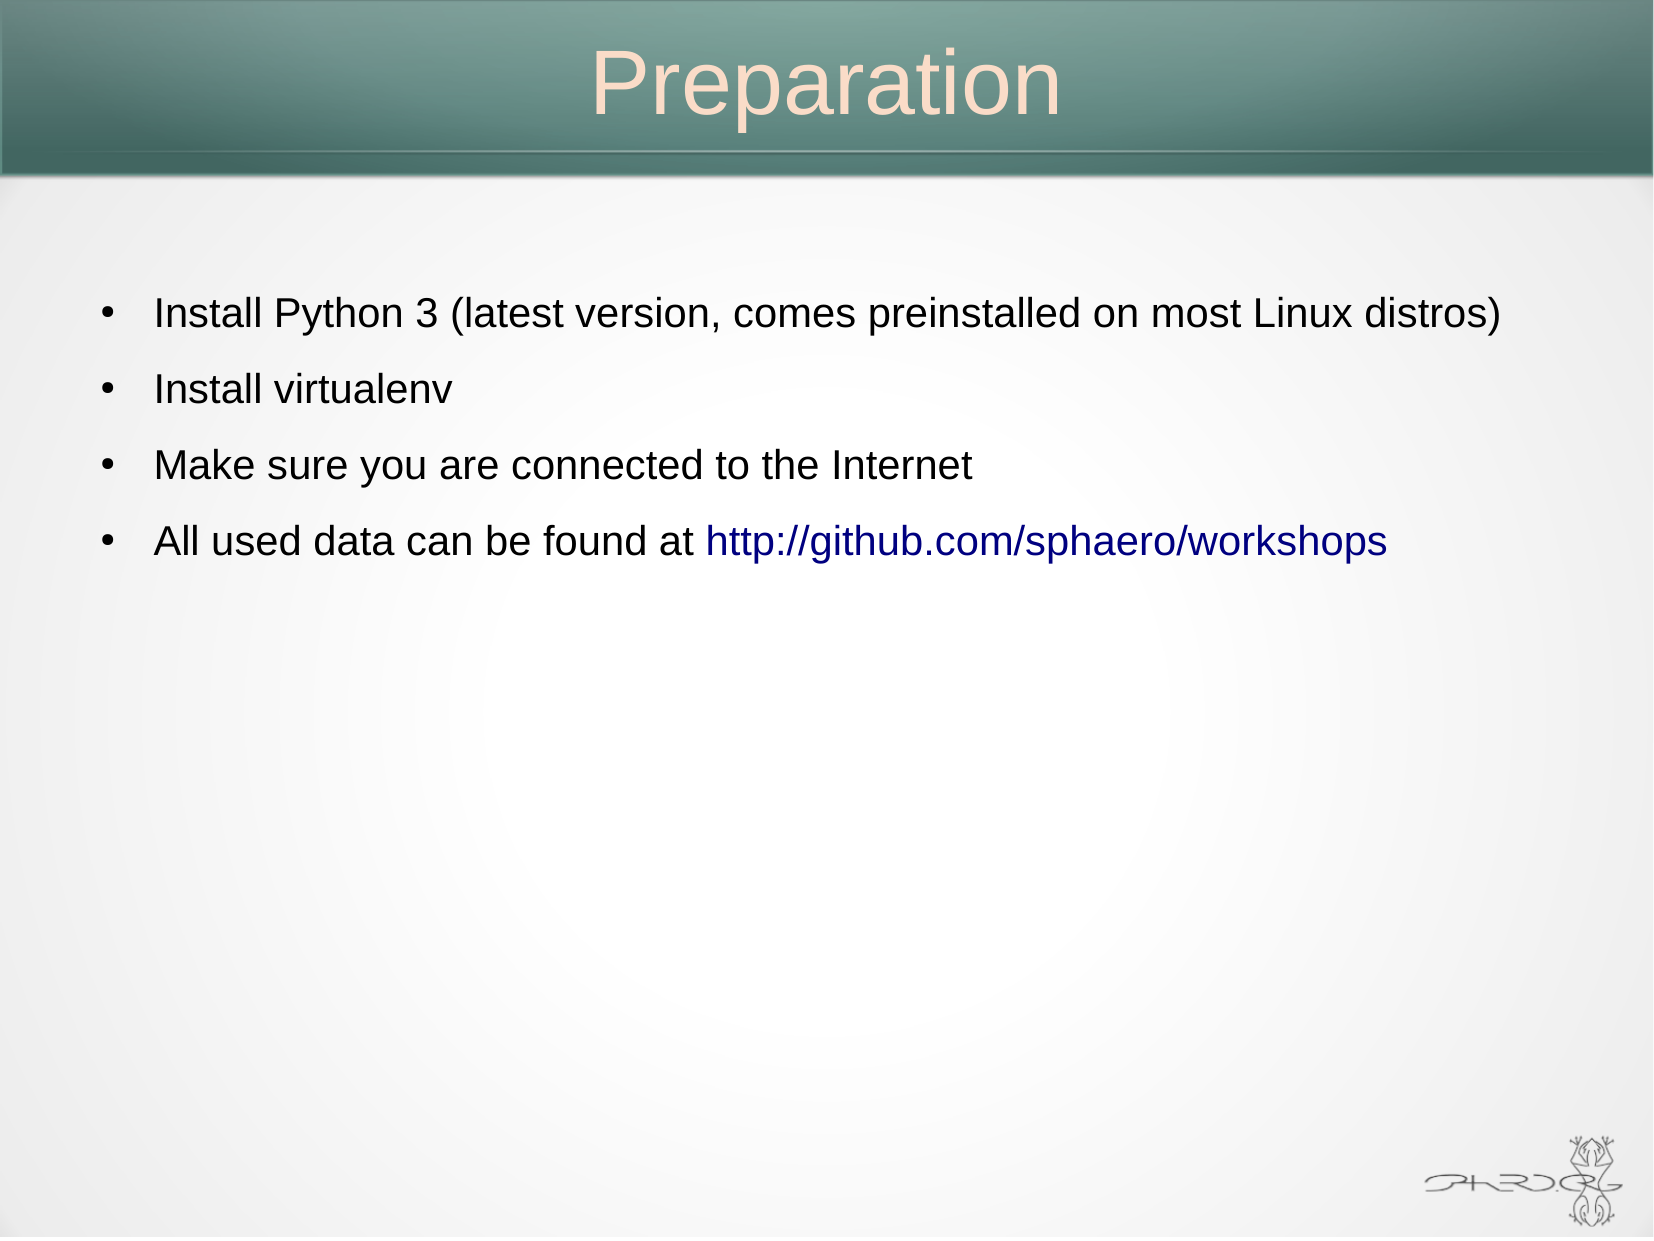

# Preparation
Install Python 3 (latest version, comes preinstalled on most Linux distros)
Install virtualenv
Make sure you are connected to the Internet
All used data can be found at http://github.com/sphaero/workshops